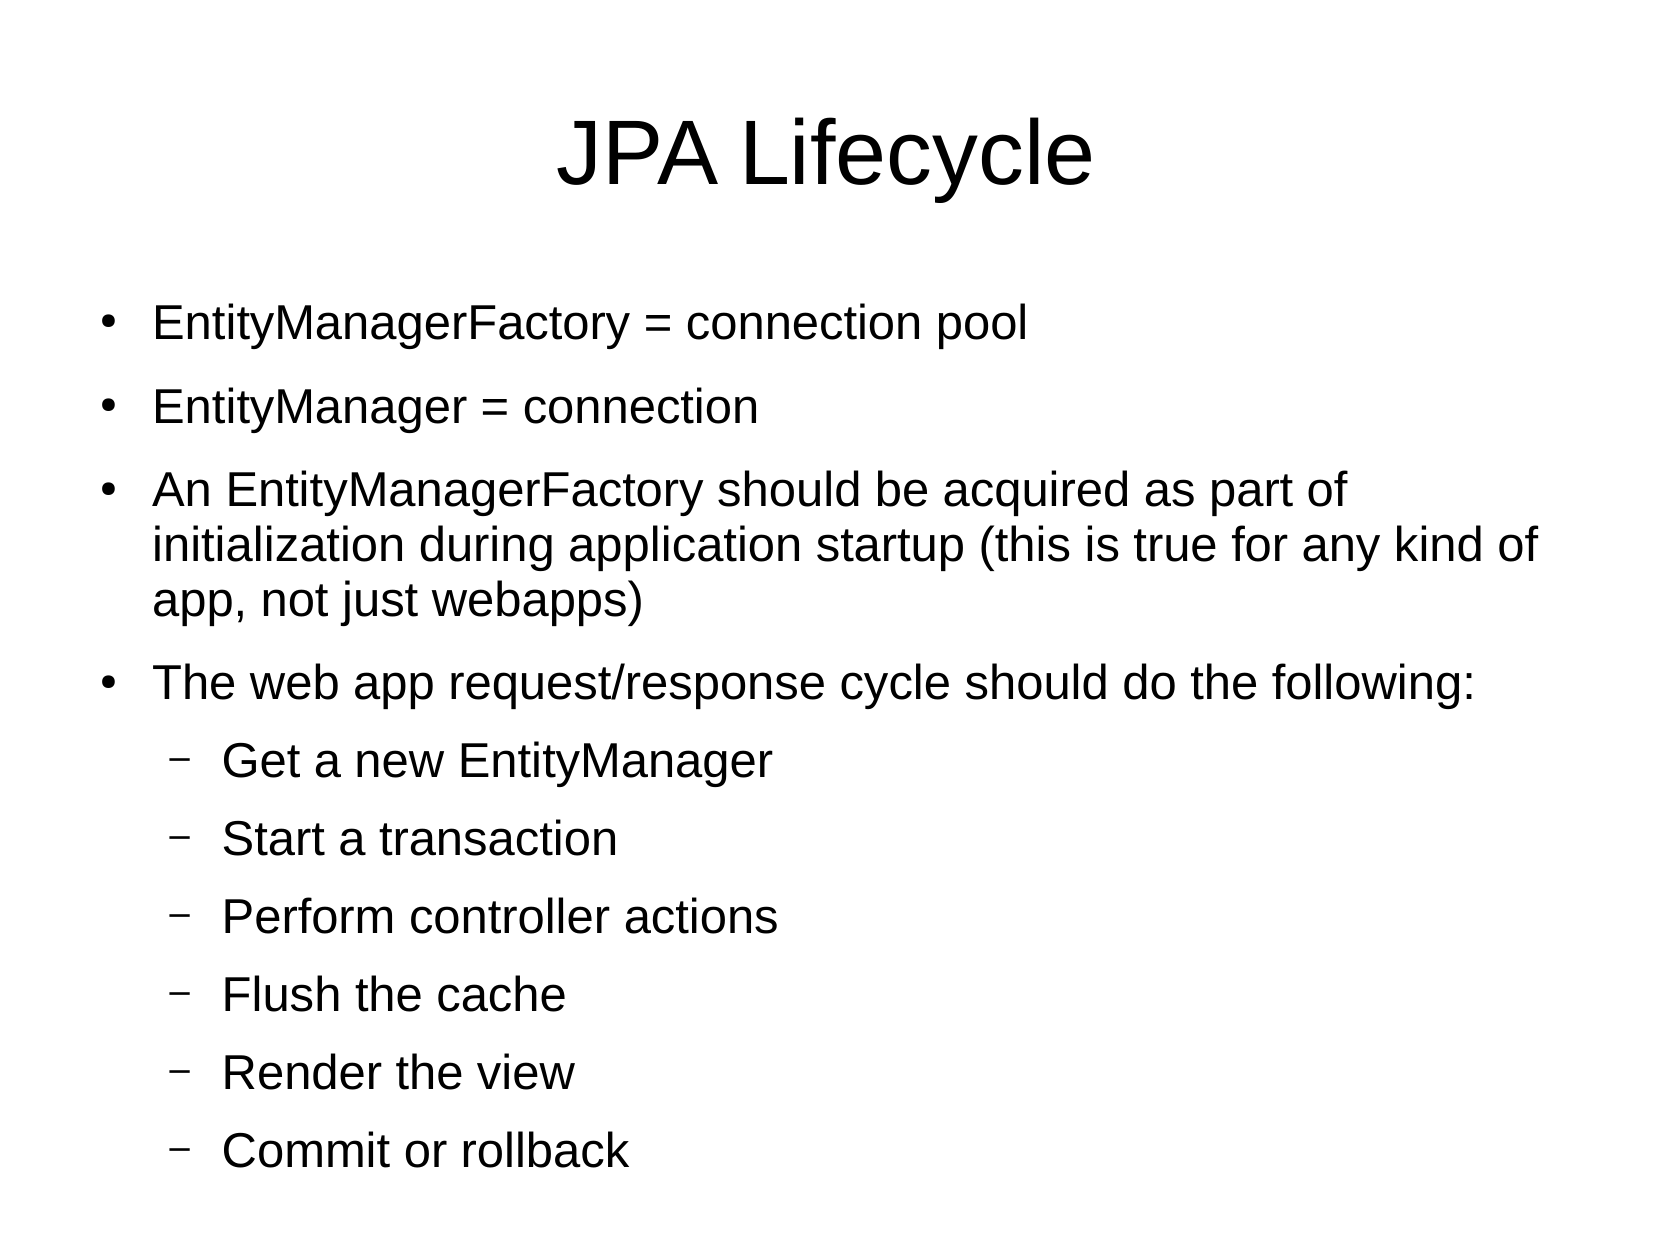

# JPA Lifecycle
EntityManagerFactory = connection pool
EntityManager = connection
An EntityManagerFactory should be acquired as part of initialization during application startup (this is true for any kind of app, not just webapps)
The web app request/response cycle should do the following:
Get a new EntityManager
Start a transaction
Perform controller actions
Flush the cache
Render the view
Commit or rollback